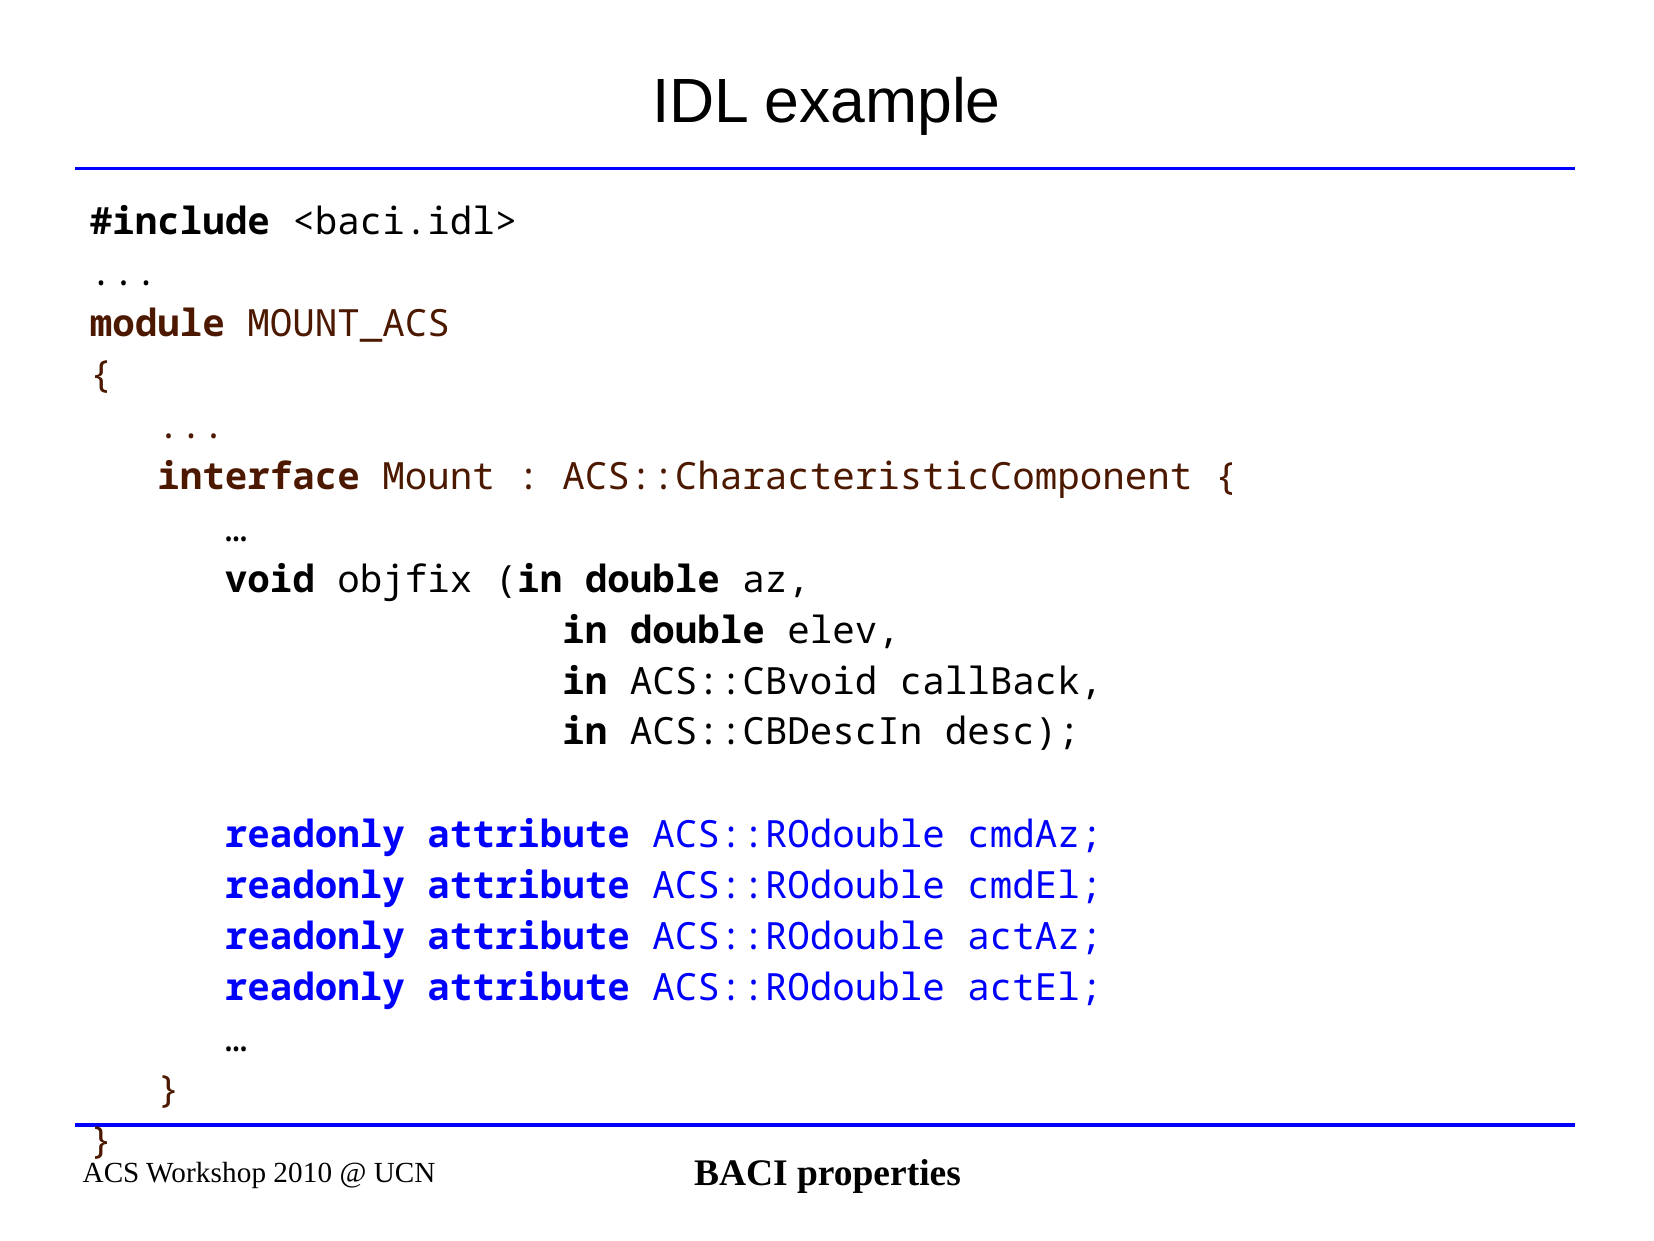

# IDL example
#include <baci.idl>
...
module MOUNT_ACS
{
 ...
 interface Mount : ACS::CharacteristicComponent {
 …
 void objfix (in double az,
 in double elev,
 in ACS::CBvoid callBack,
 in ACS::CBDescIn desc);
 readonly attribute ACS::ROdouble cmdAz;
 readonly attribute ACS::ROdouble cmdEl;
 readonly attribute ACS::ROdouble actAz;
 readonly attribute ACS::ROdouble actEl;
 …
 }
}